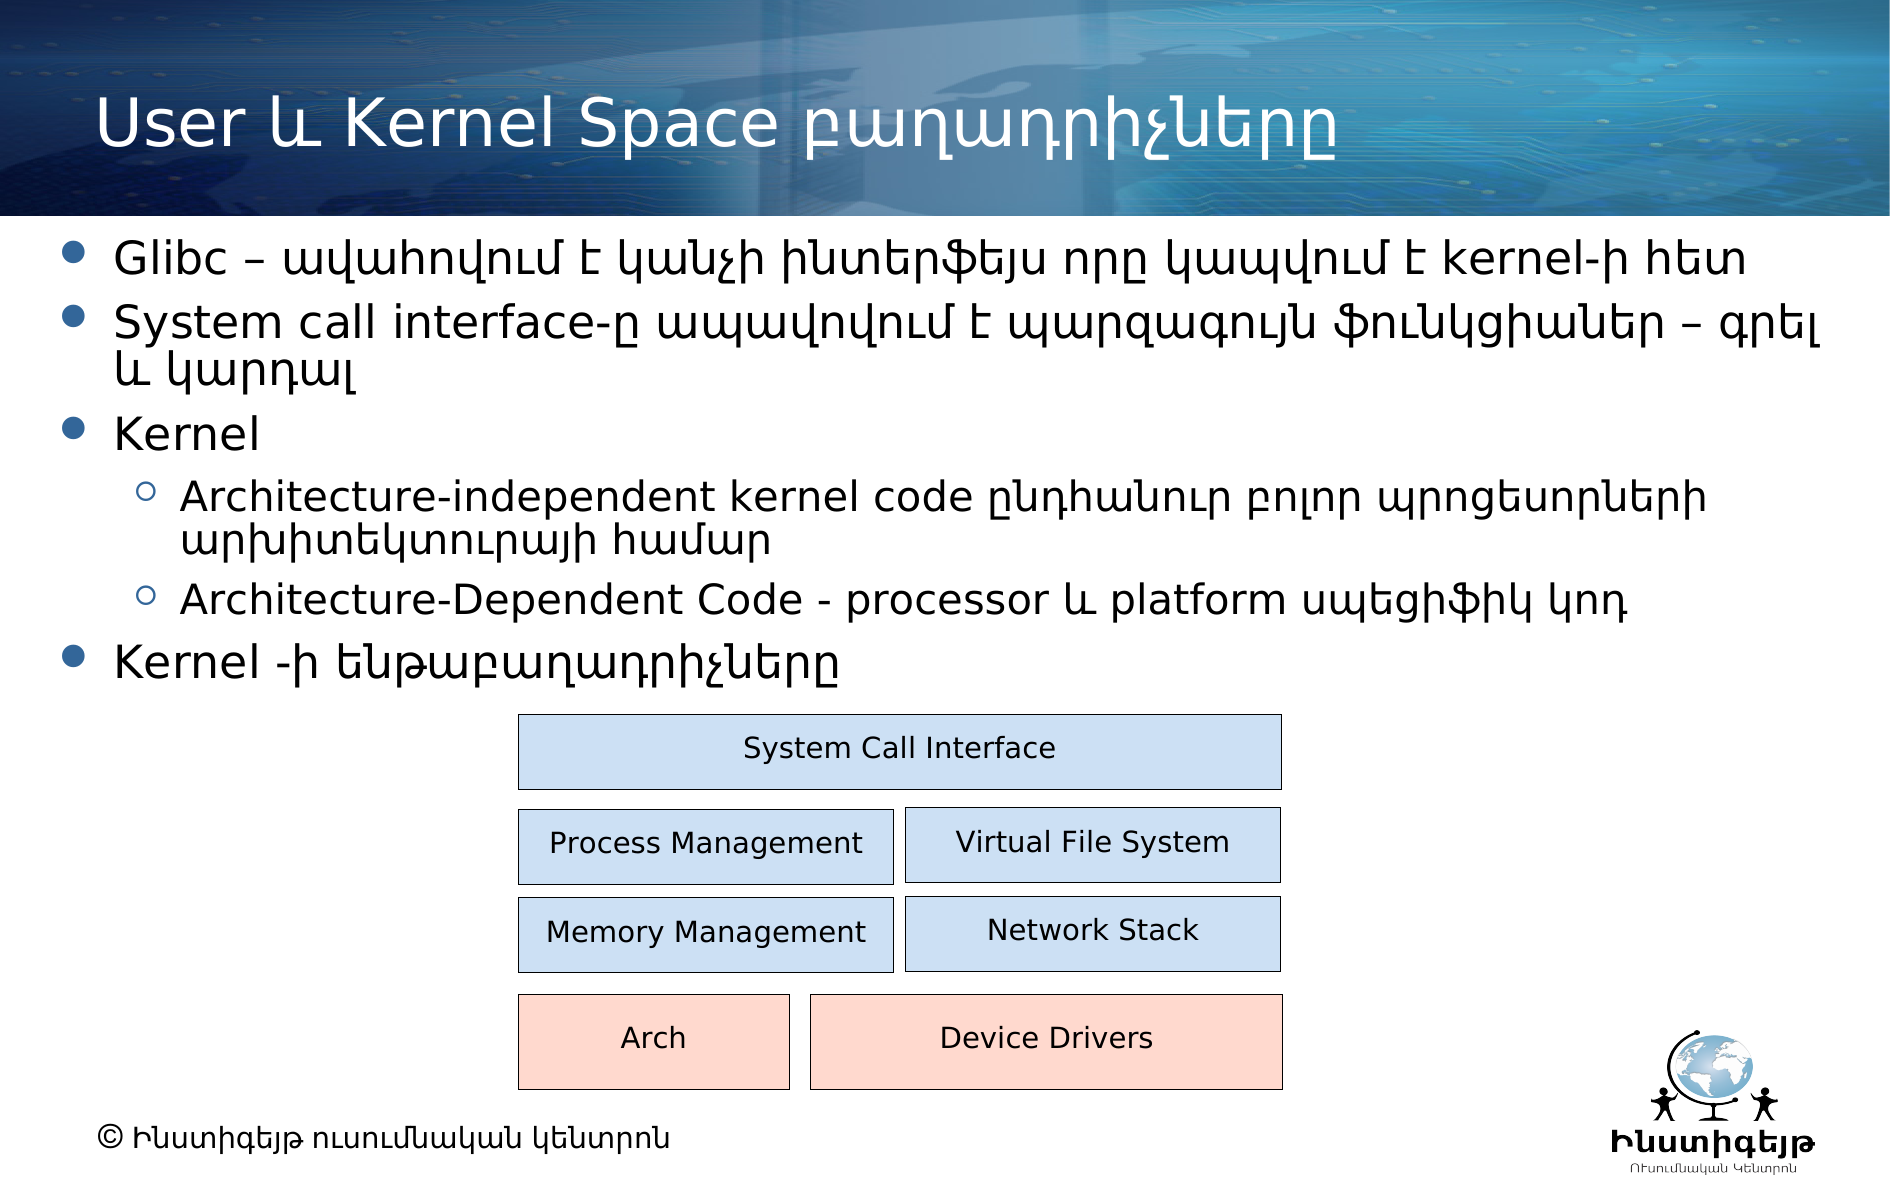

# User և Kernel Space բաղադրիչները
Glibc – ավահովում է կանչի ինտերֆեյս որը կապվում է kernel-ի հետ
System call interface-ը ապավովում է պարզագույն ֆունկցիաներ – գրել և կարդալ
Kernel
Architecture-independent kernel code ընդհանուր բոլոր պրոցեսորների արխիտեկտուրայի համար
Architecture-Dependent Code - processor և platform սպեցիֆիկ կոդ
Kernel -ի ենթաբաղադրիչները
System Call Interface
Virtual File System
Process Management
Network Stack
Memory Management
Arch
Device Drivers